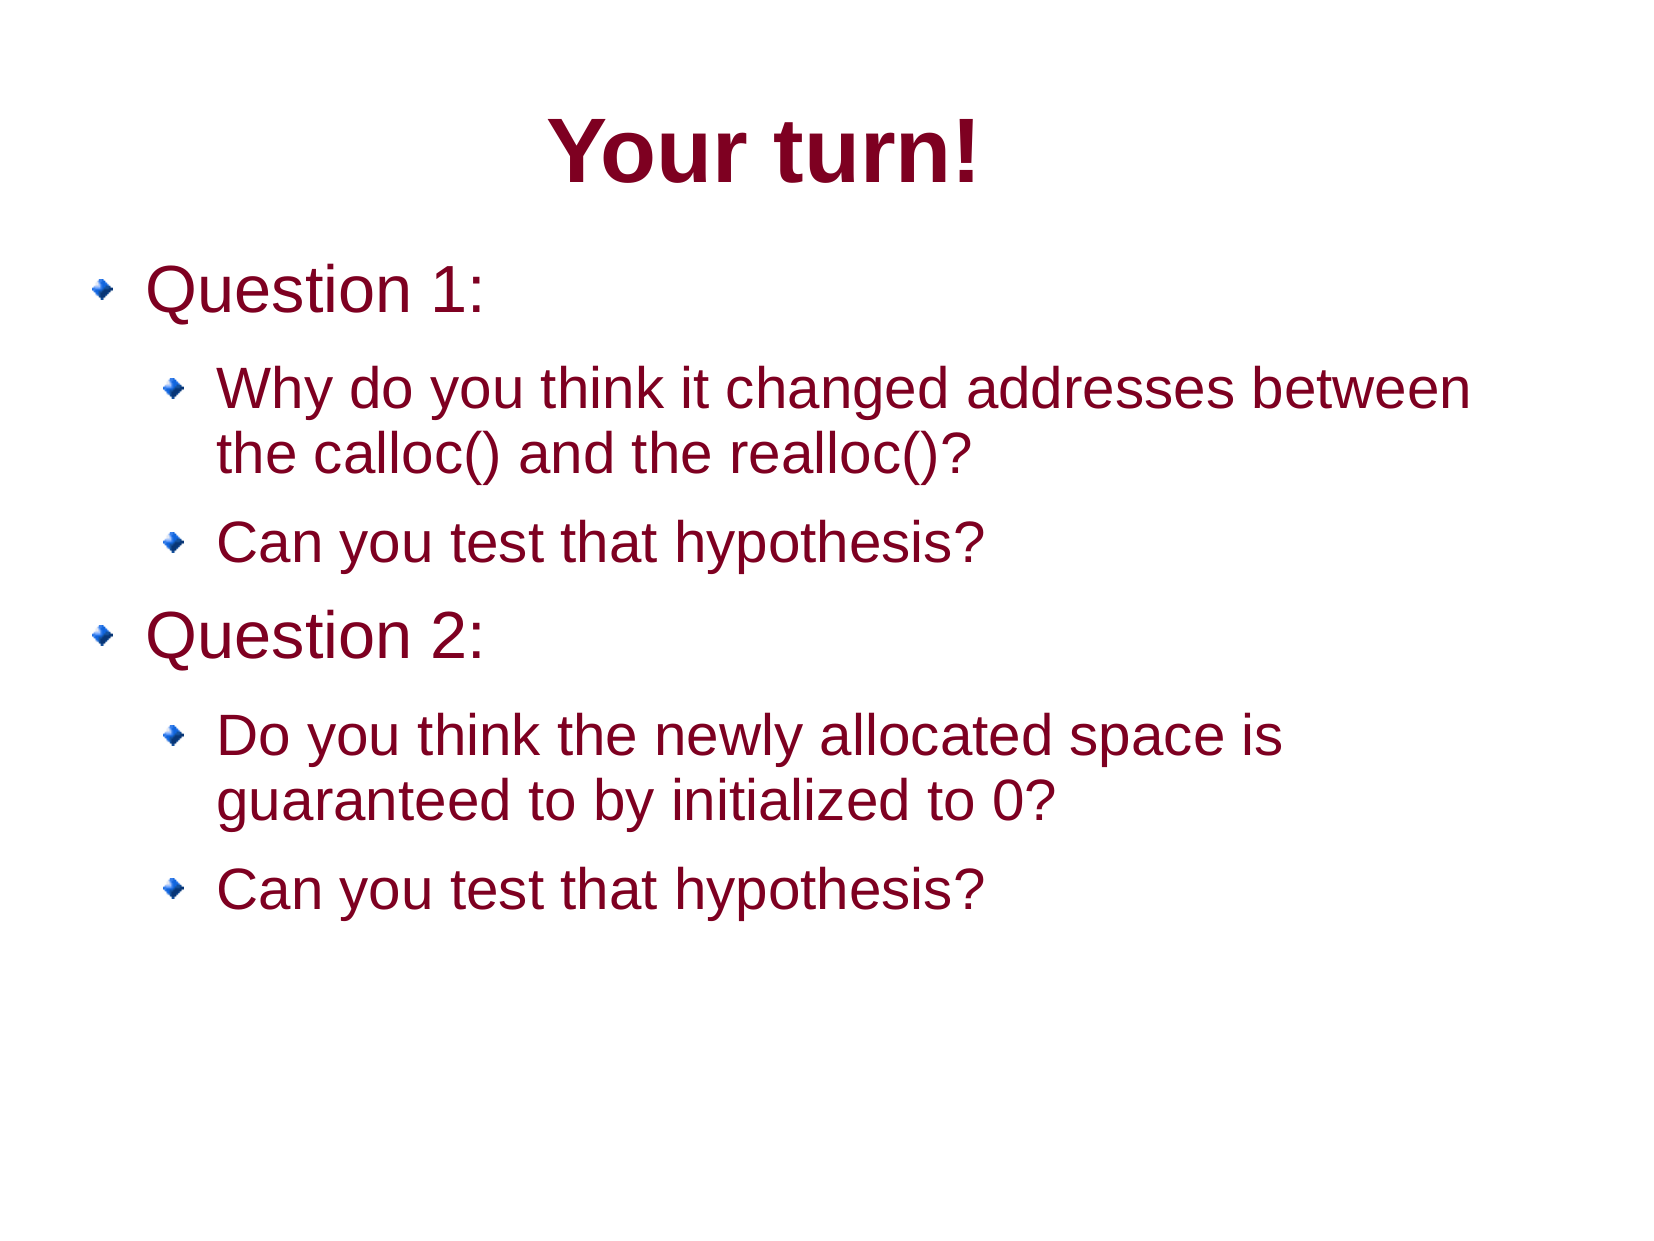

# Your turn!
Question 1:
Why do you think it changed addresses between the calloc() and the realloc()?
Can you test that hypothesis?
Question 2:
Do you think the newly allocated space is guaranteed to by initialized to 0?
Can you test that hypothesis?